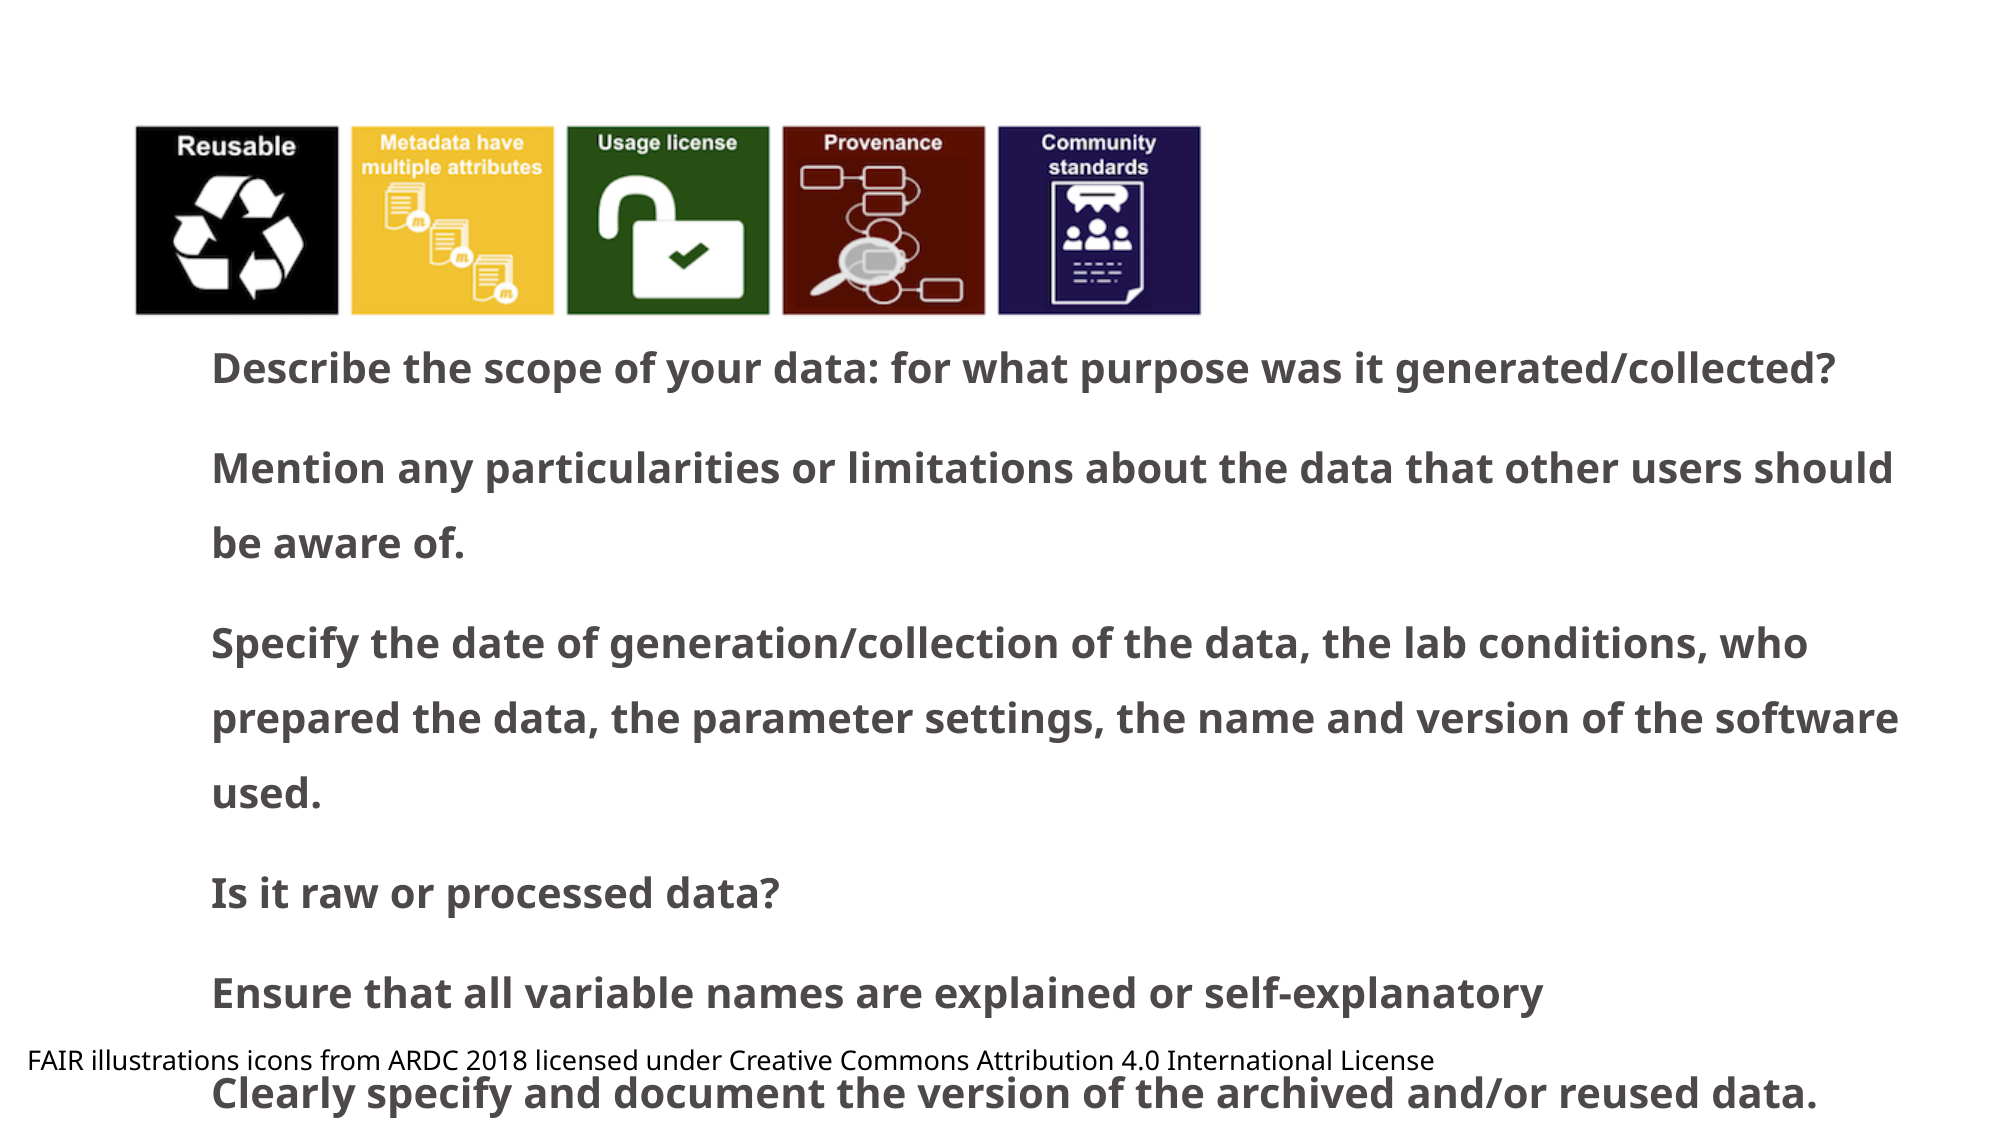

Describe the scope of your data: for what purpose was it generated/collected?
Mention any particularities or limitations about the data that other users should be aware of.
Specify the date of generation/collection of the data, the lab conditions, who prepared the data, the parameter settings, the name and version of the software used.
Is it raw or processed data?
Ensure that all variable names are explained or self-explanatory
Clearly specify and document the version of the archived and/or reused data.
FAIR illustrations icons from ARDC 2018 licensed under Creative Commons Attribution 4.0 International License